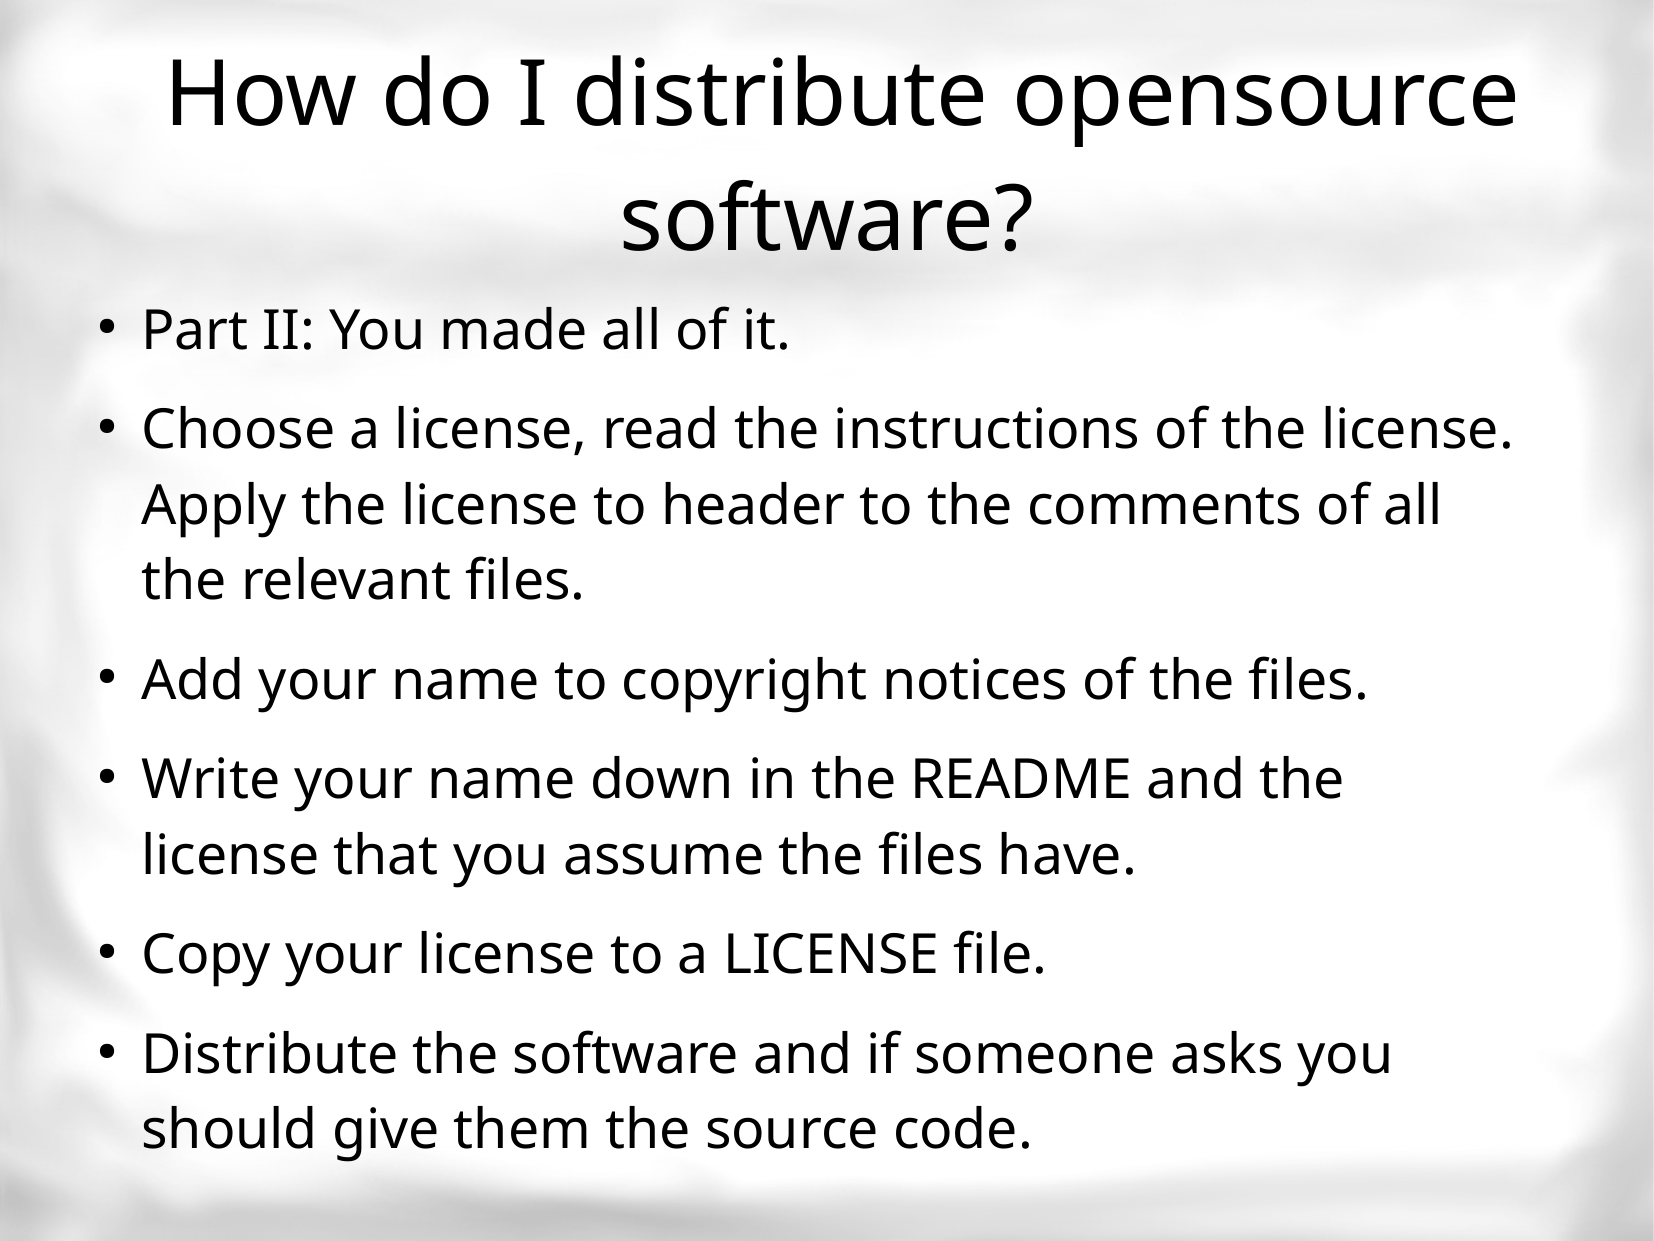

# How do I distribute opensource software?
Part II: You made all of it.
Choose a license, read the instructions of the license. Apply the license to header to the comments of all the relevant files.
Add your name to copyright notices of the files.
Write your name down in the README and the license that you assume the files have.
Copy your license to a LICENSE file.
Distribute the software and if someone asks you should give them the source code.